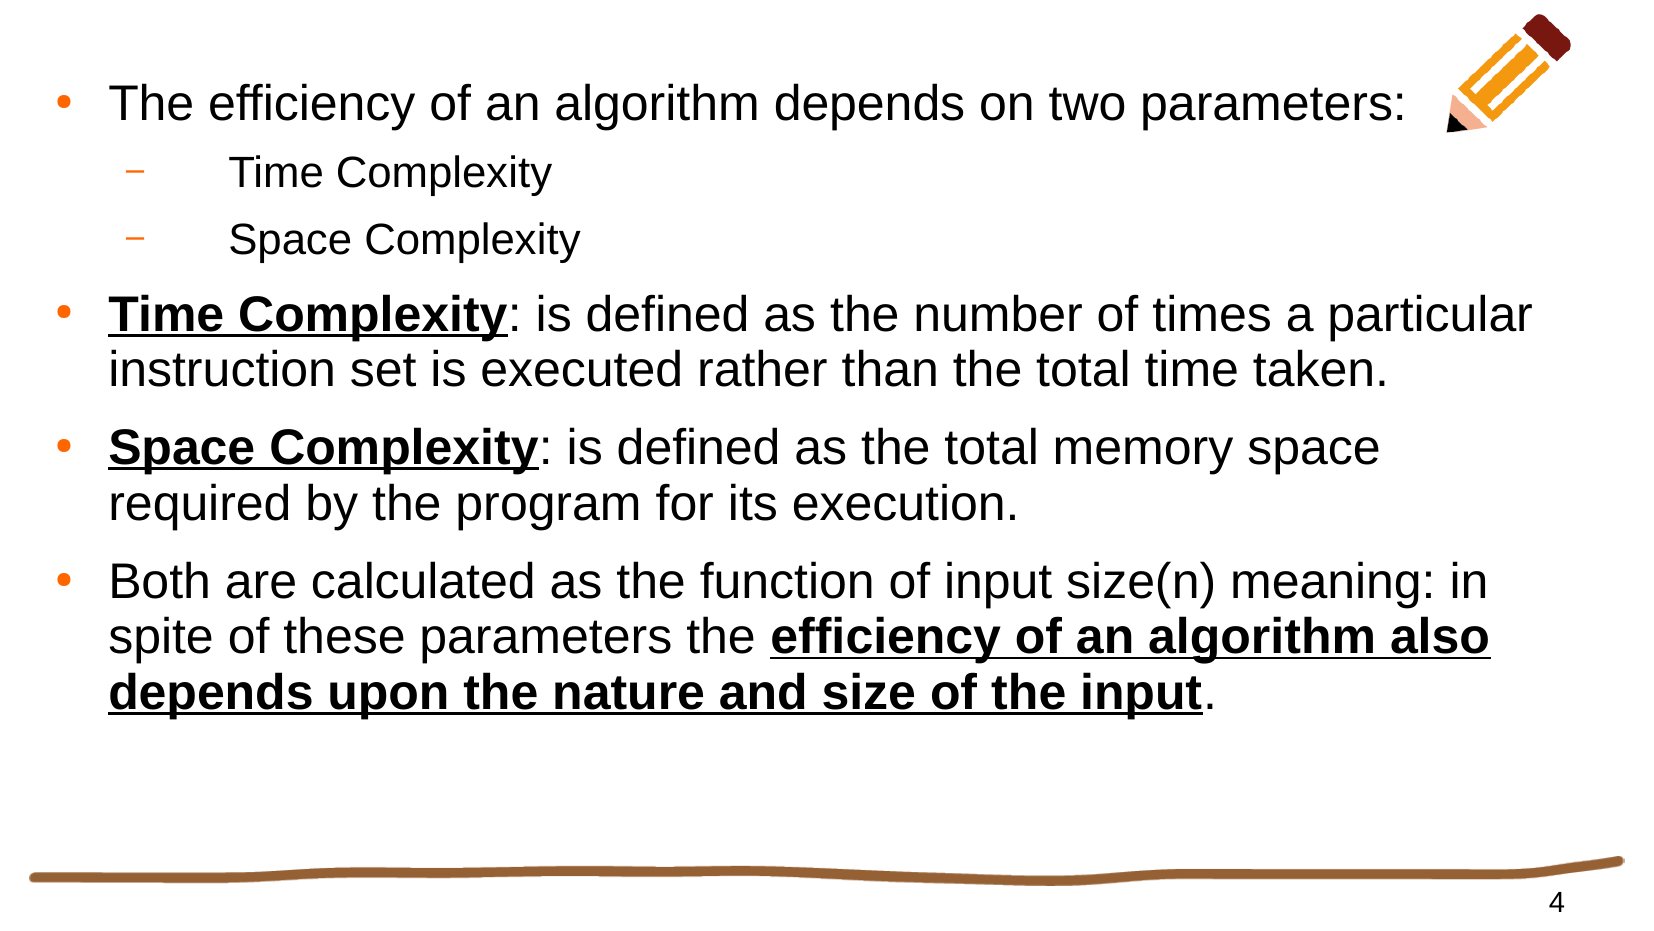

# The efficiency of an algorithm depends on two parameters:
 Time Complexity
 Space Complexity
Time Complexity: is defined as the number of times a particular instruction set is executed rather than the total time taken.
Space Complexity: is defined as the total memory space required by the program for its execution.
Both are calculated as the function of input size(n) meaning: in spite of these parameters the efficiency of an algorithm also depends upon the nature and size of the input.
4